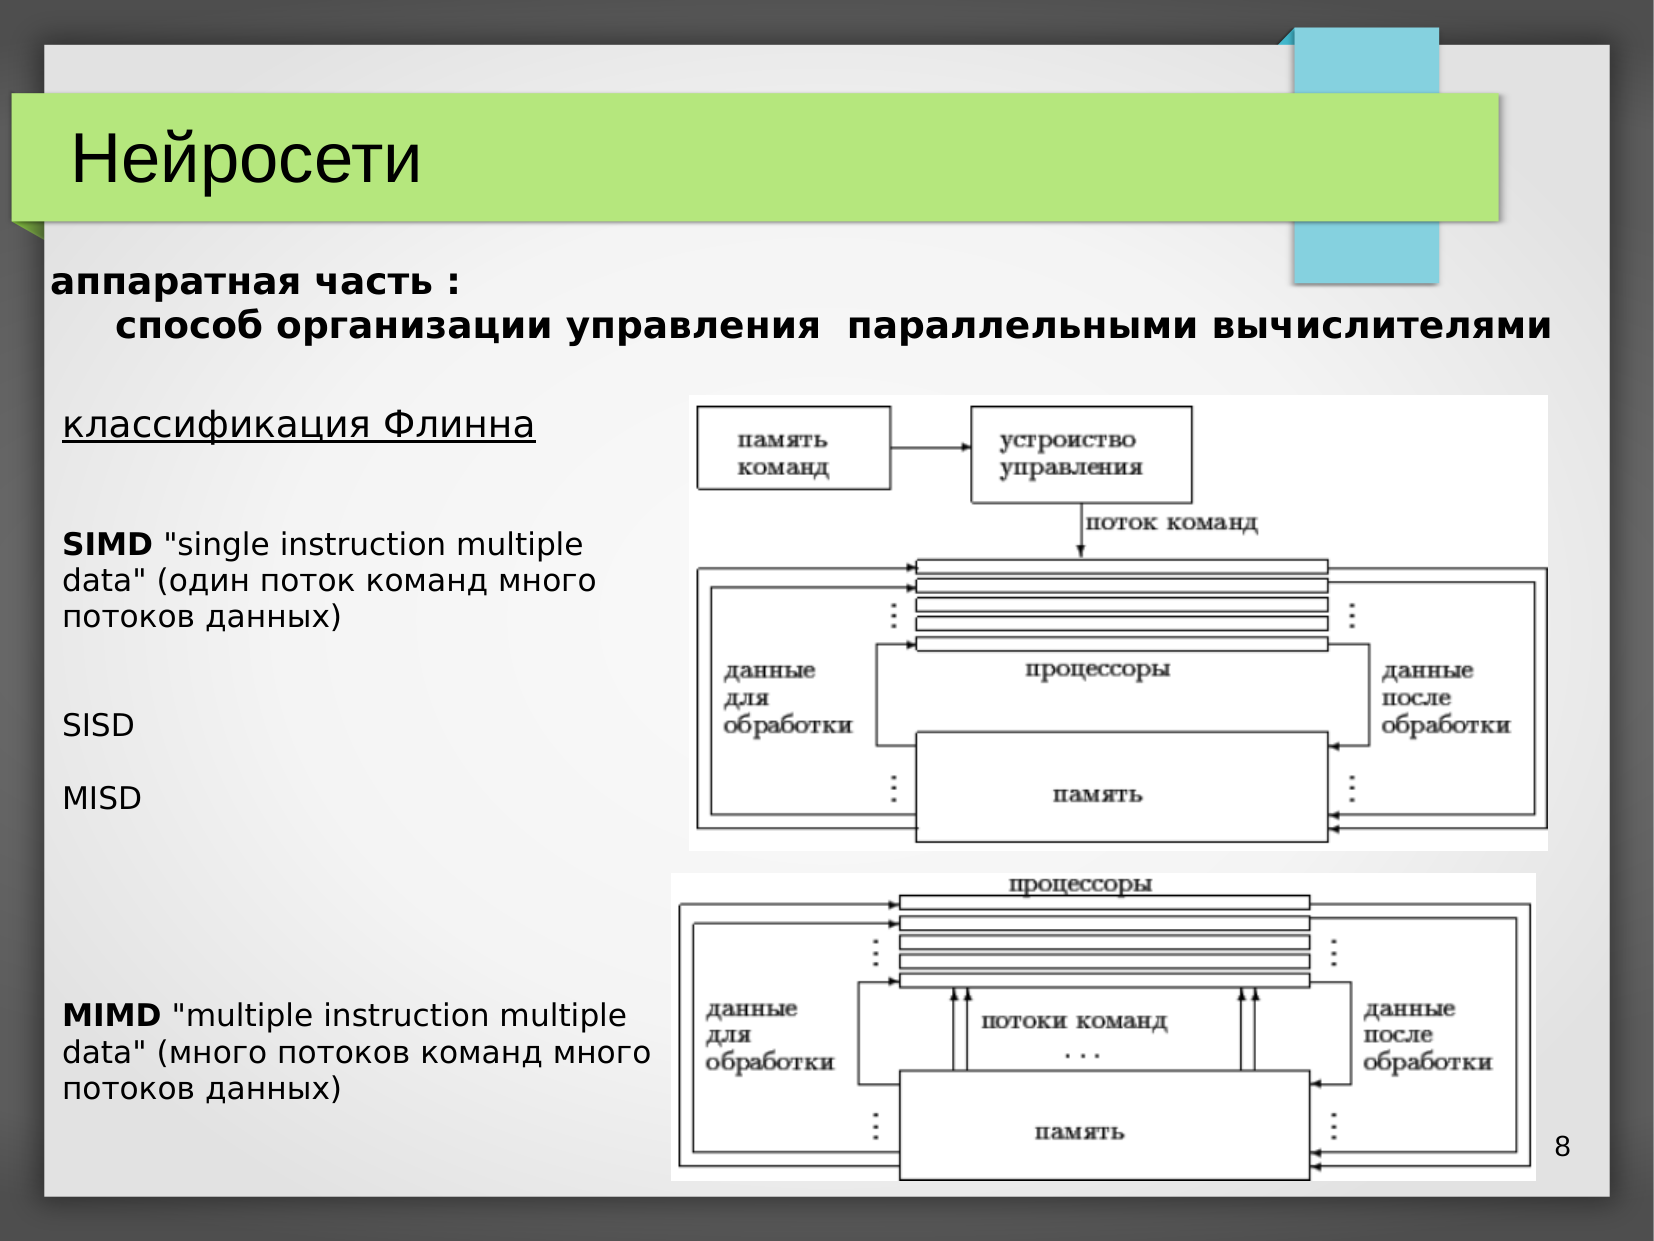

# Нейросети
аппаратная часть :
 способ организации управления параллельными вычислителями
классификация Флинна
SIMD "single instruction multiple data" (один поток команд много потоков данных)
SISD
MISD
MIMD "multiple instruction multiple data" (много потоков команд много потоков данных)
8